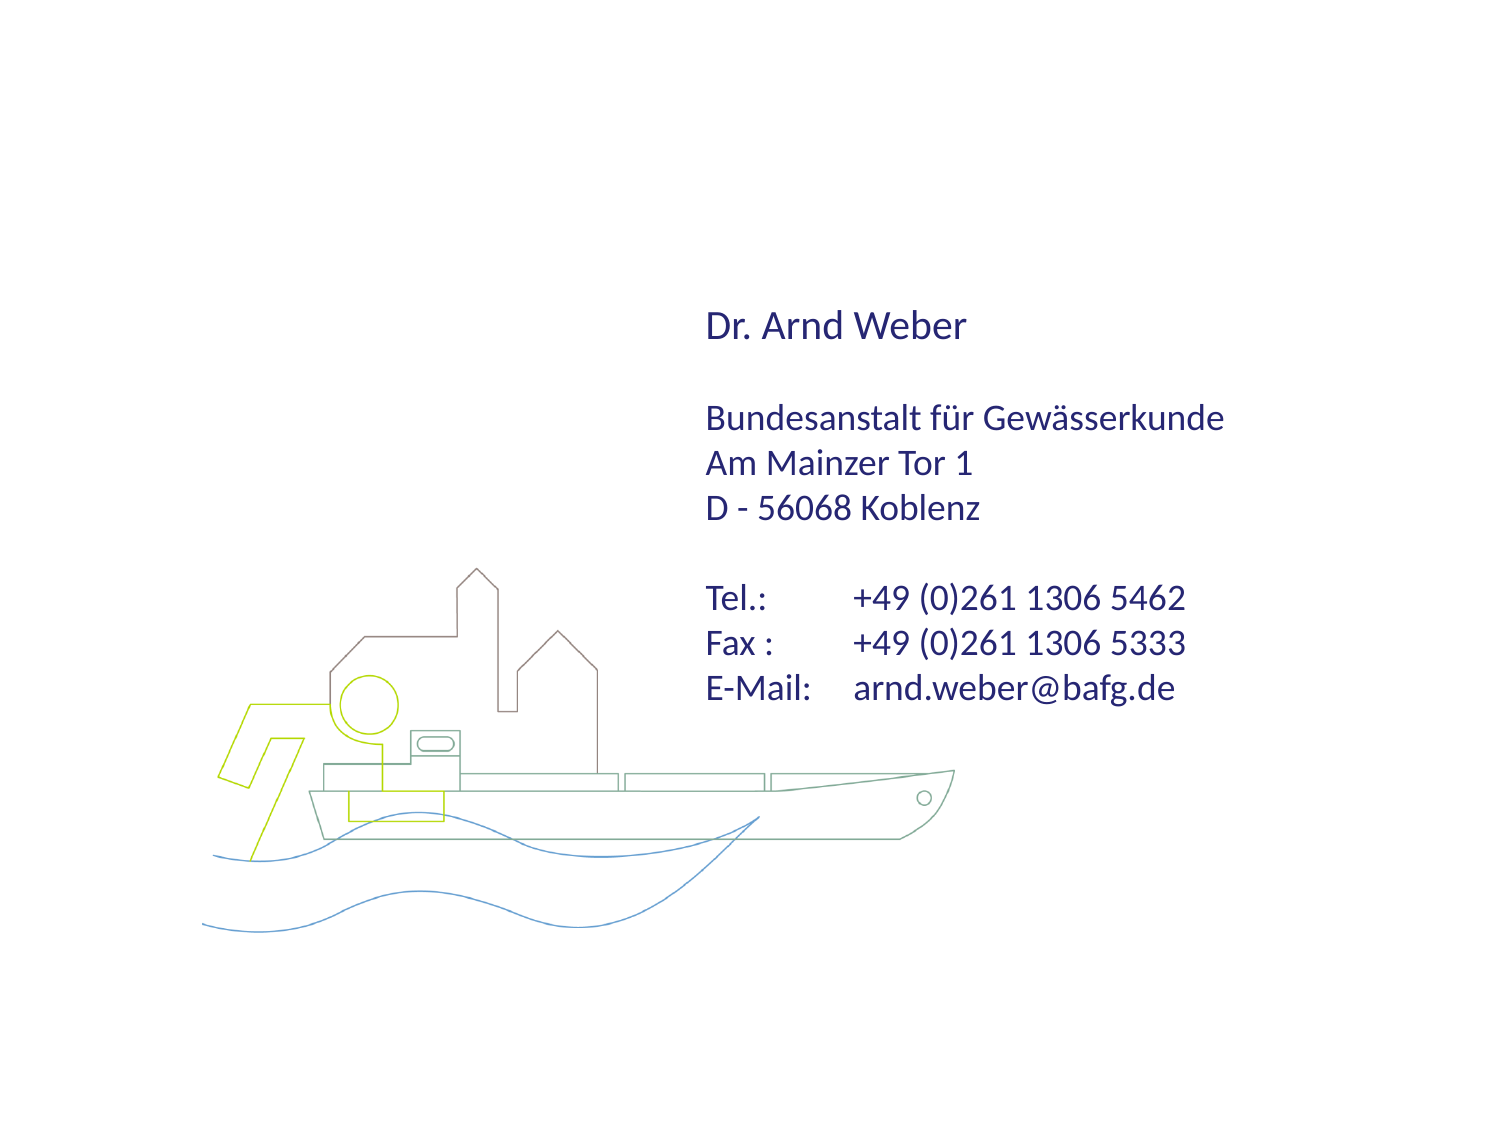

Dr. Arnd Weber
Bundesanstalt für Gewässerkunde
Am Mainzer Tor 1
D - 56068 Koblenz
Tel.:		+49 (0)261 1306 5462
Fax : 	+49 (0)261 1306 5333
E-Mail: 	arnd.weber@bafg.de